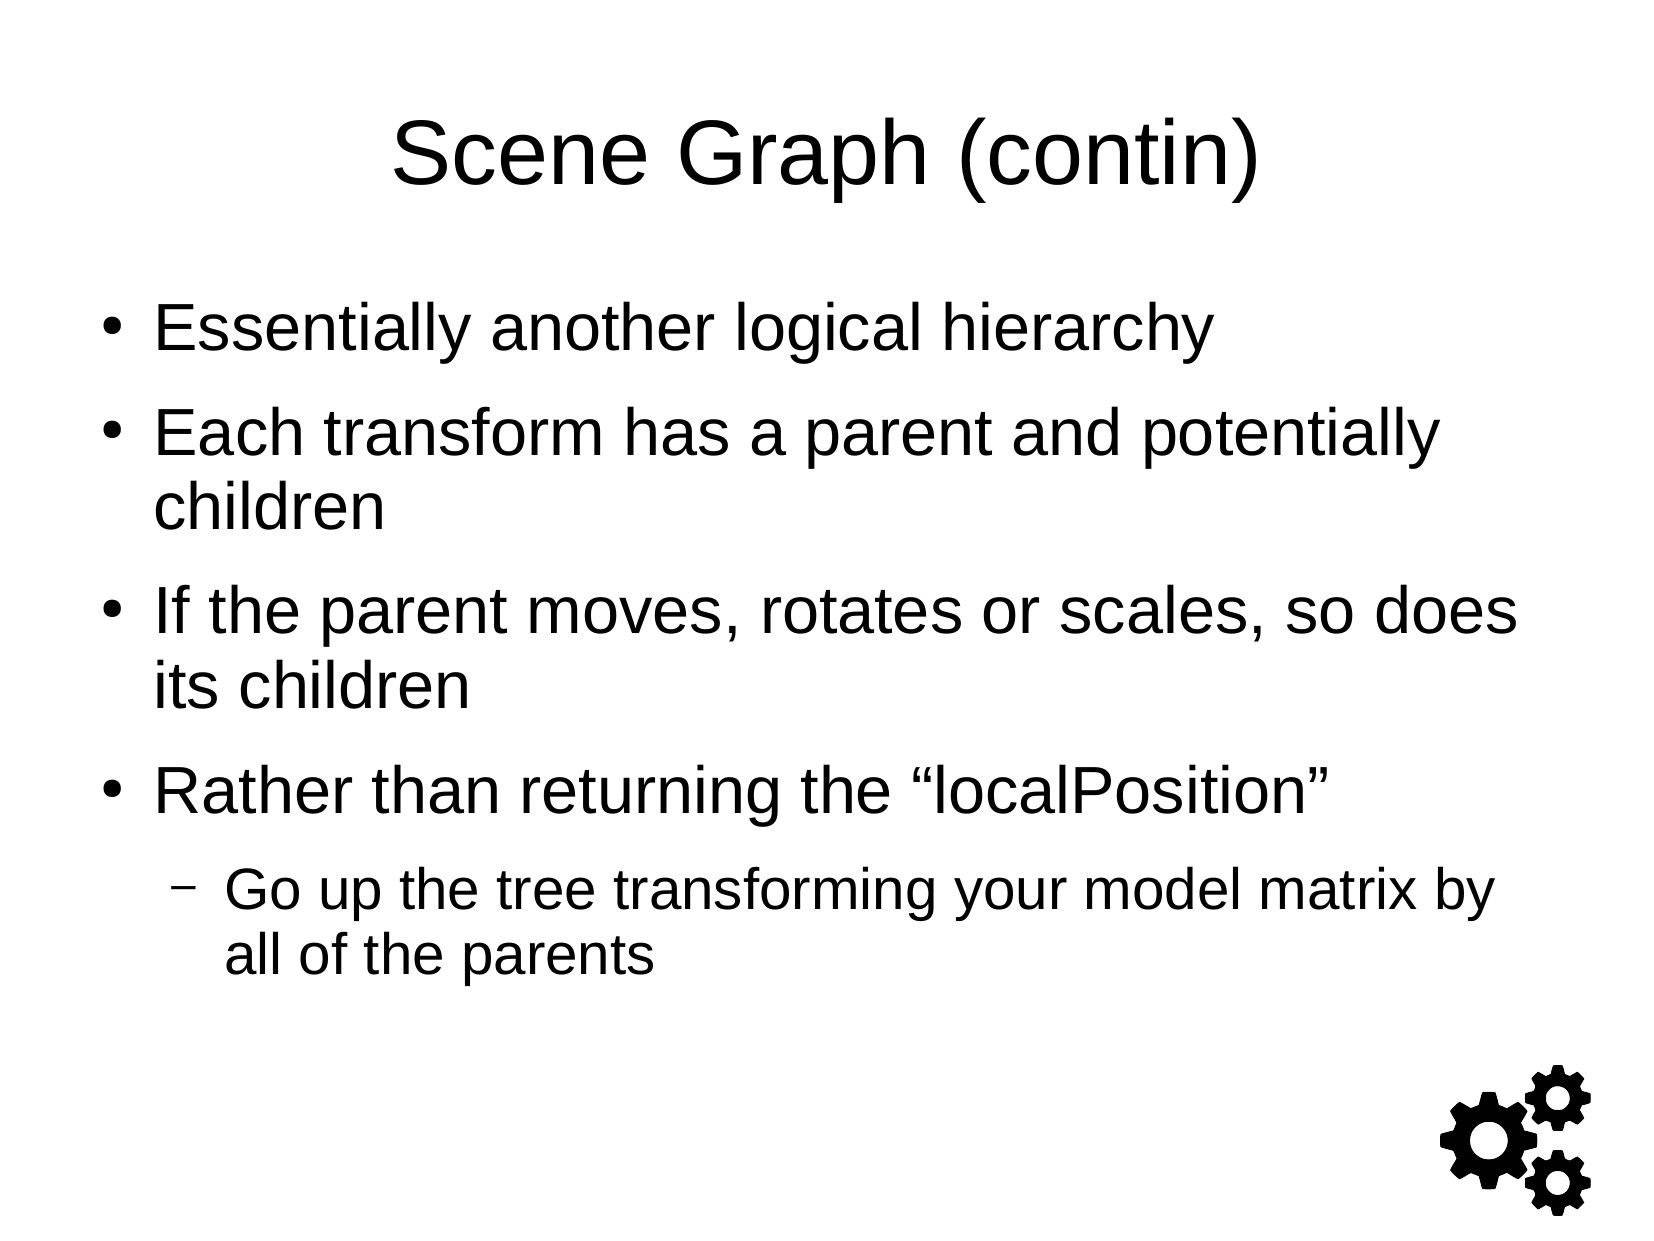

# Scene Graph (contin)
Essentially another logical hierarchy
Each transform has a parent and potentially children
If the parent moves, rotates or scales, so does its children
Rather than returning the “localPosition”
Go up the tree transforming your model matrix by all of the parents